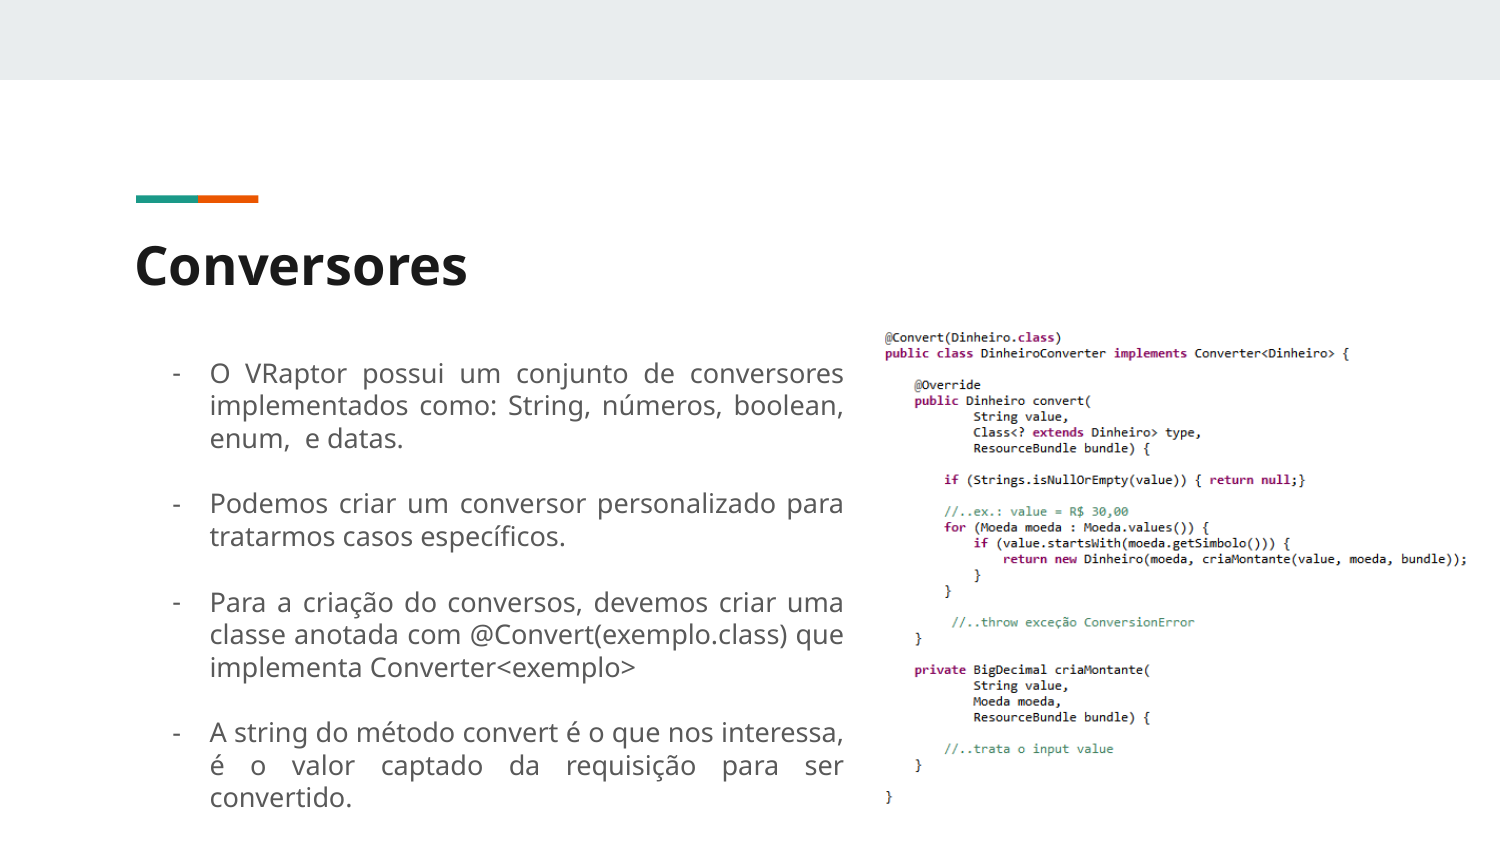

# Conversores
O VRaptor possui um conjunto de conversores implementados como: String, números, boolean, enum, e datas.
Podemos criar um conversor personalizado para tratarmos casos específicos.
Para a criação do conversos, devemos criar uma classe anotada com @Convert(exemplo.class) que implementa Converter<exemplo>
A string do método convert é o que nos interessa, é o valor captado da requisição para ser convertido.